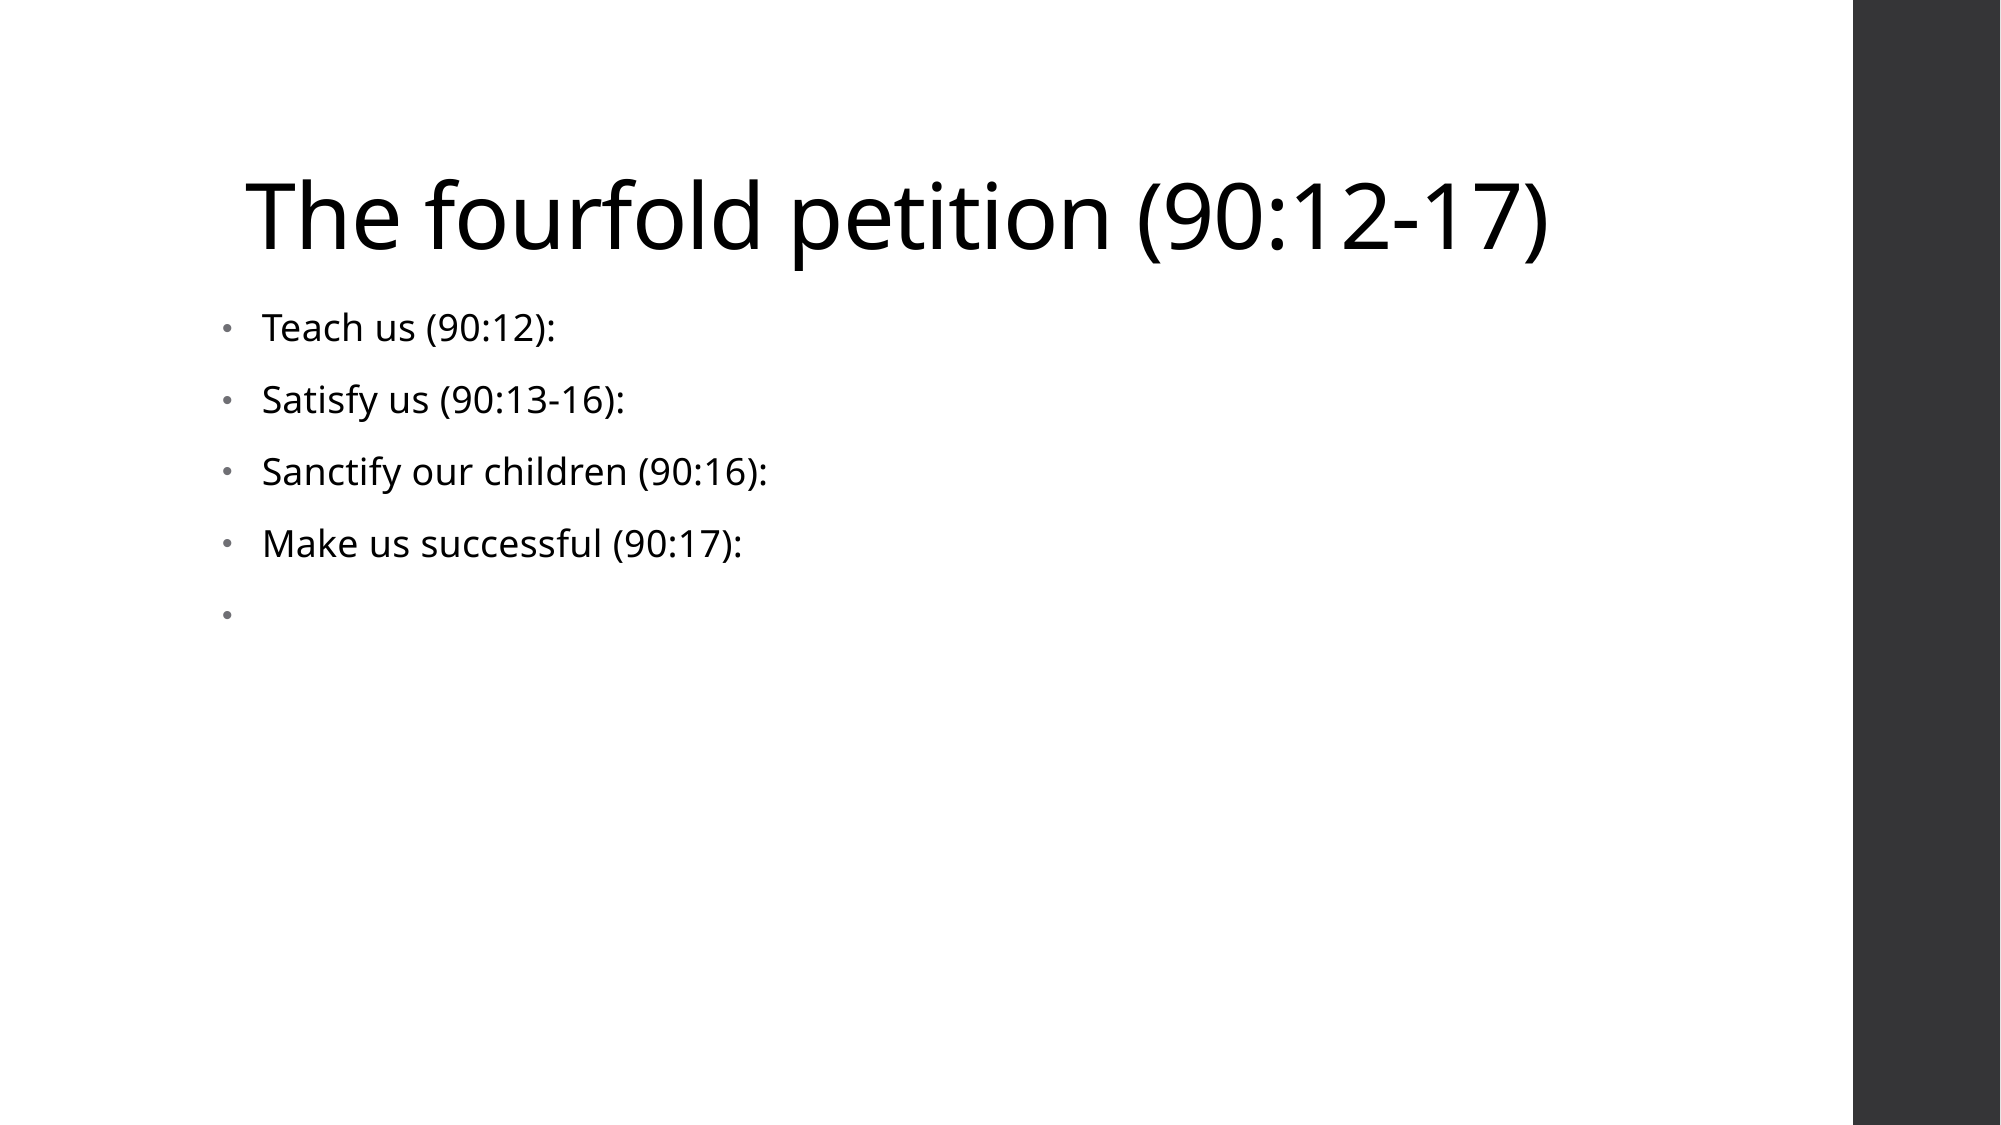

# The fourfold petition (90:12-17)
 Teach us (90:12):
 Satisfy us (90:13-16):
 Sanctify our children (90:16):
 Make us successful (90:17):